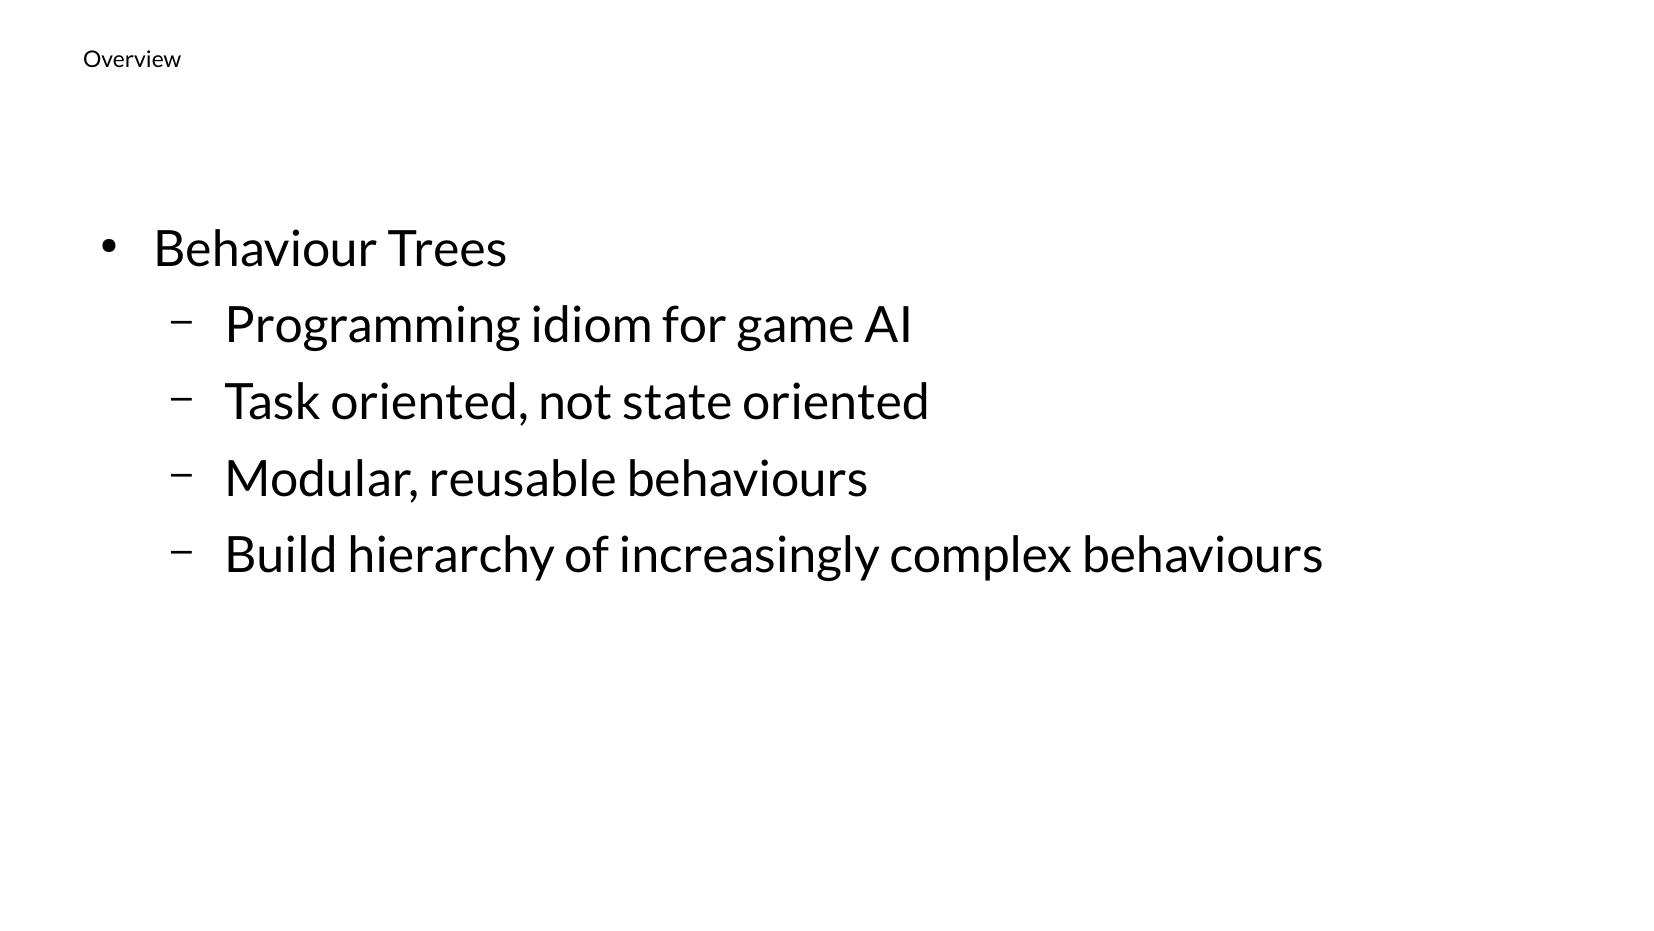

# Overview
Behaviour Trees
Programming idiom for game AI
Task oriented, not state oriented
Modular, reusable behaviours
Build hierarchy of increasingly complex behaviours